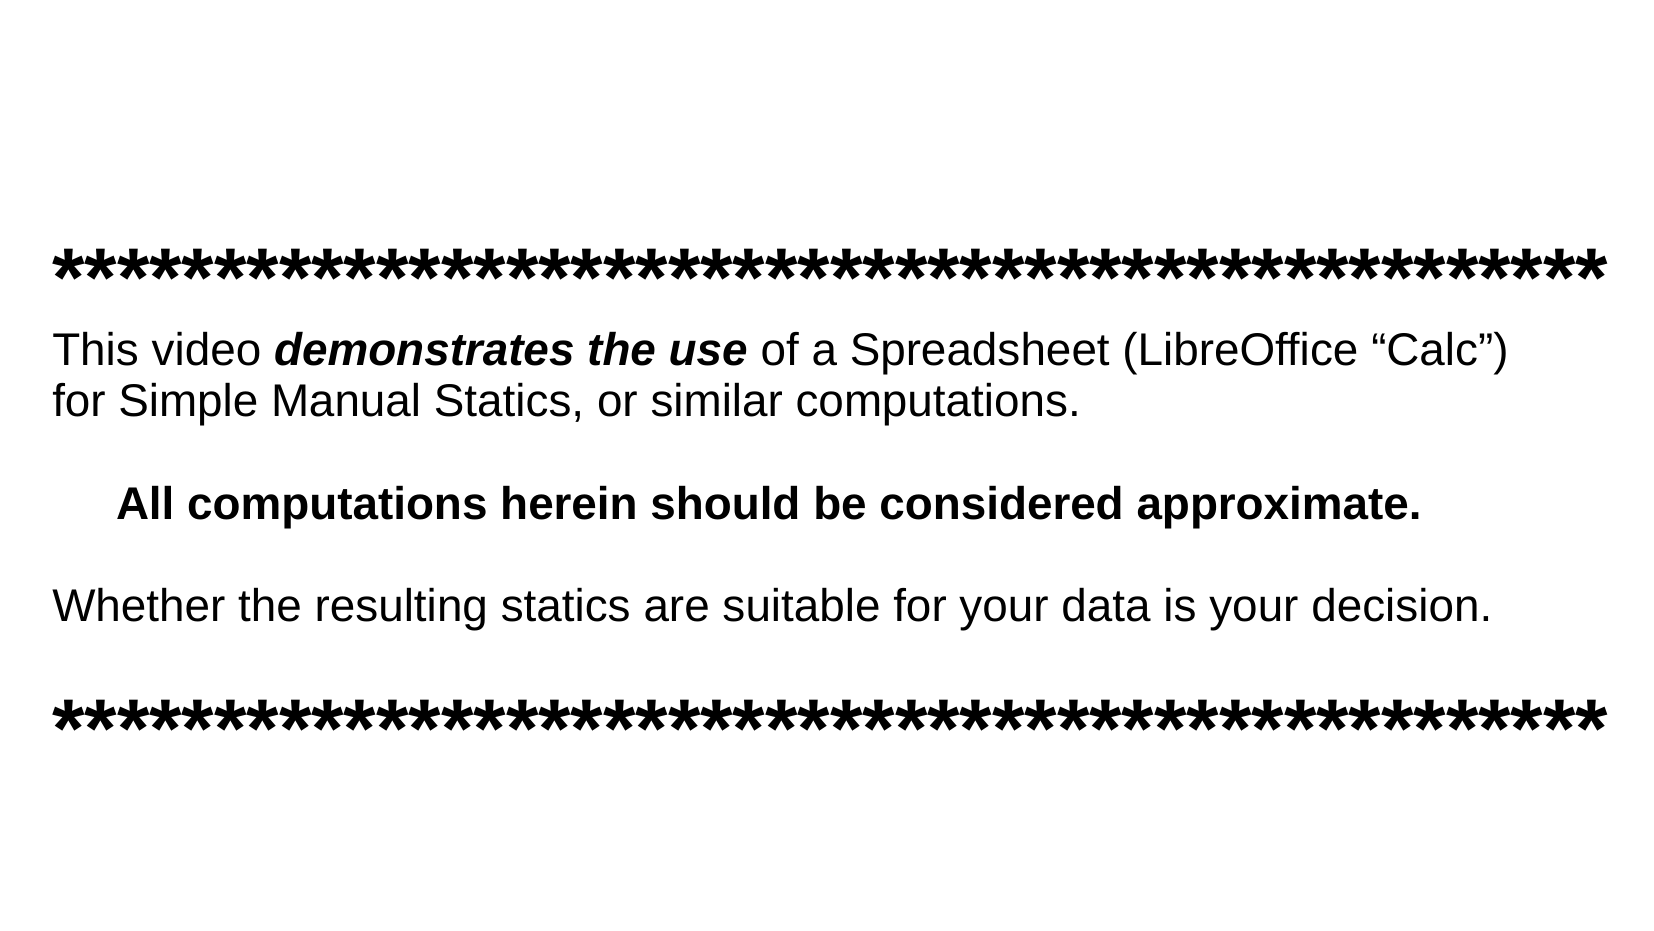

************************************************
This video demonstrates the use of a Spreadsheet (LibreOffice “Calc”) for Simple Manual Statics, or similar computations.
 All computations herein should be considered approximate.
Whether the resulting statics are suitable for your data is your decision.
************************************************